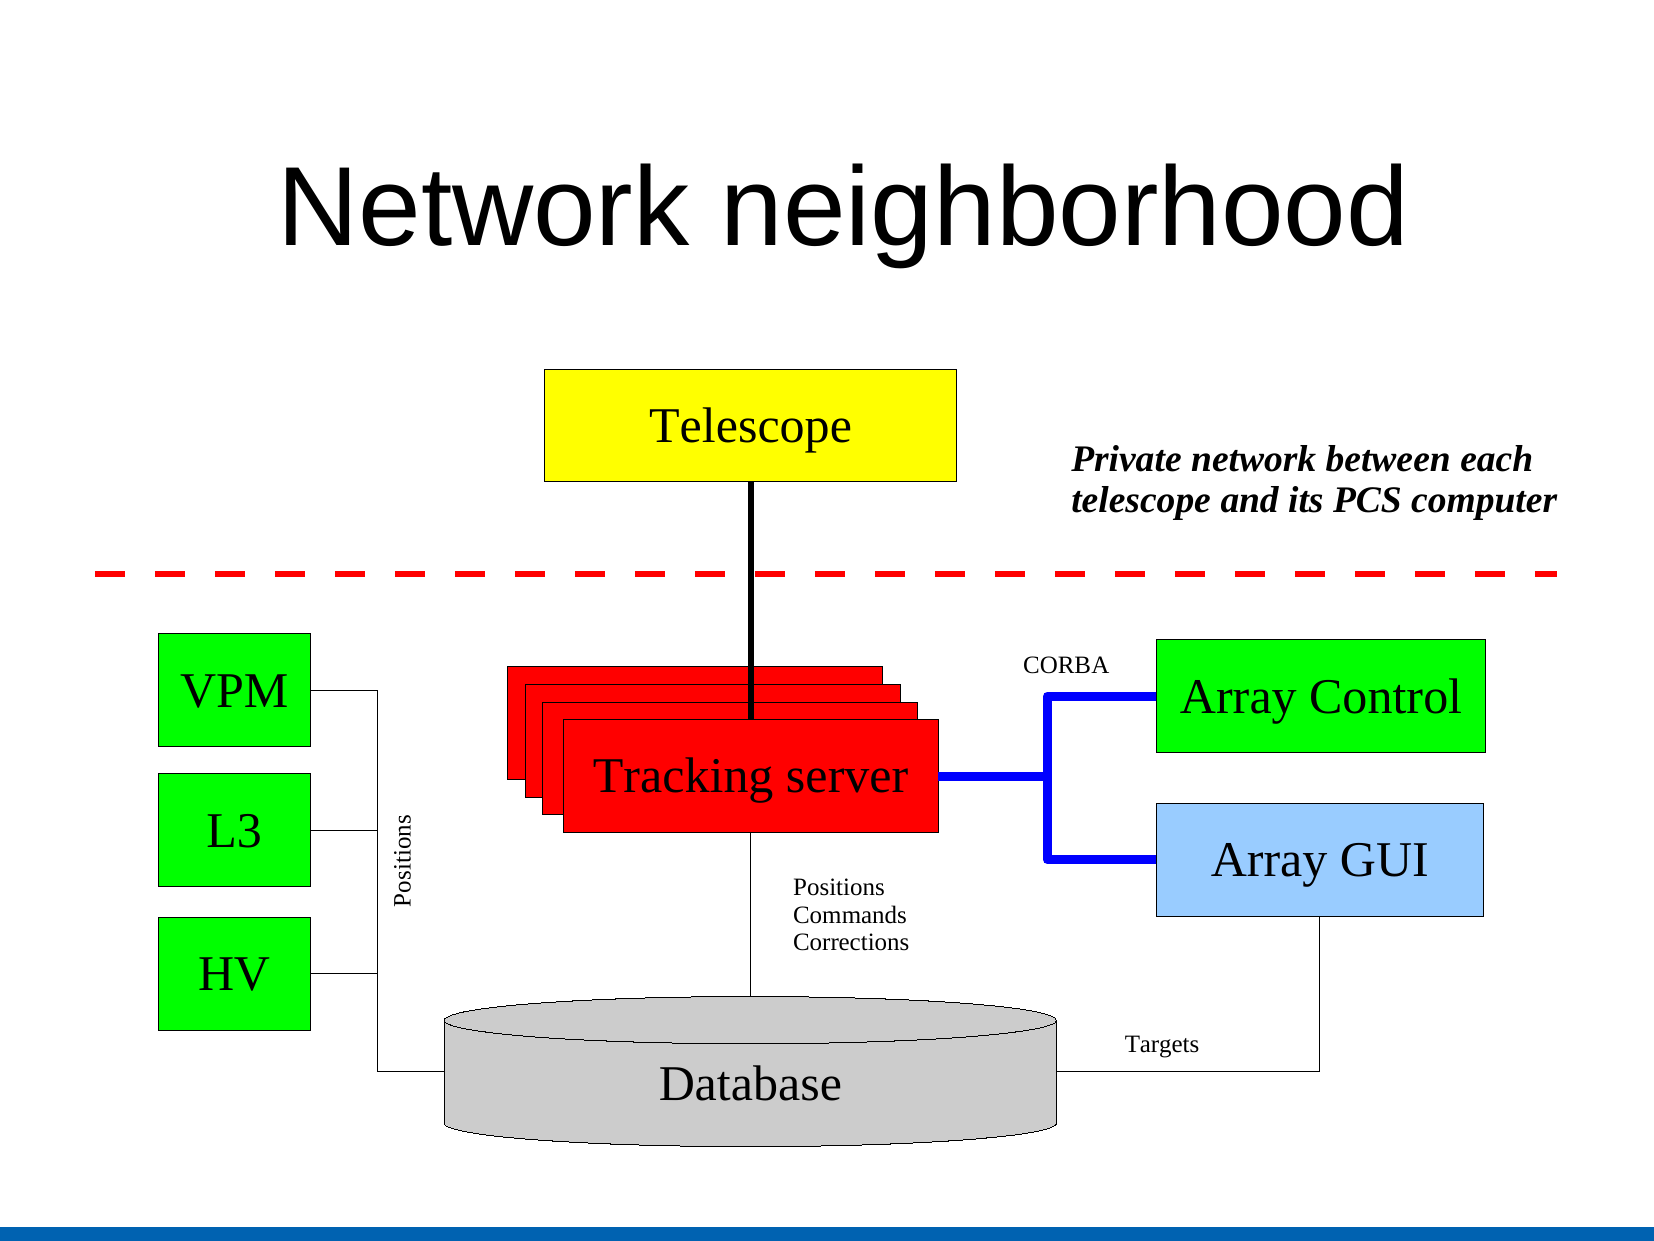

# Network neighborhood
Telescope
Private network between each
telescope and its PCS computer
VPM
Array Control
CORBA
Tracking server
Tracking server
Tracking server
Tracking server
L3
Array GUI
Positions
Positions
Commands
Corrections
HV
Database
Targets